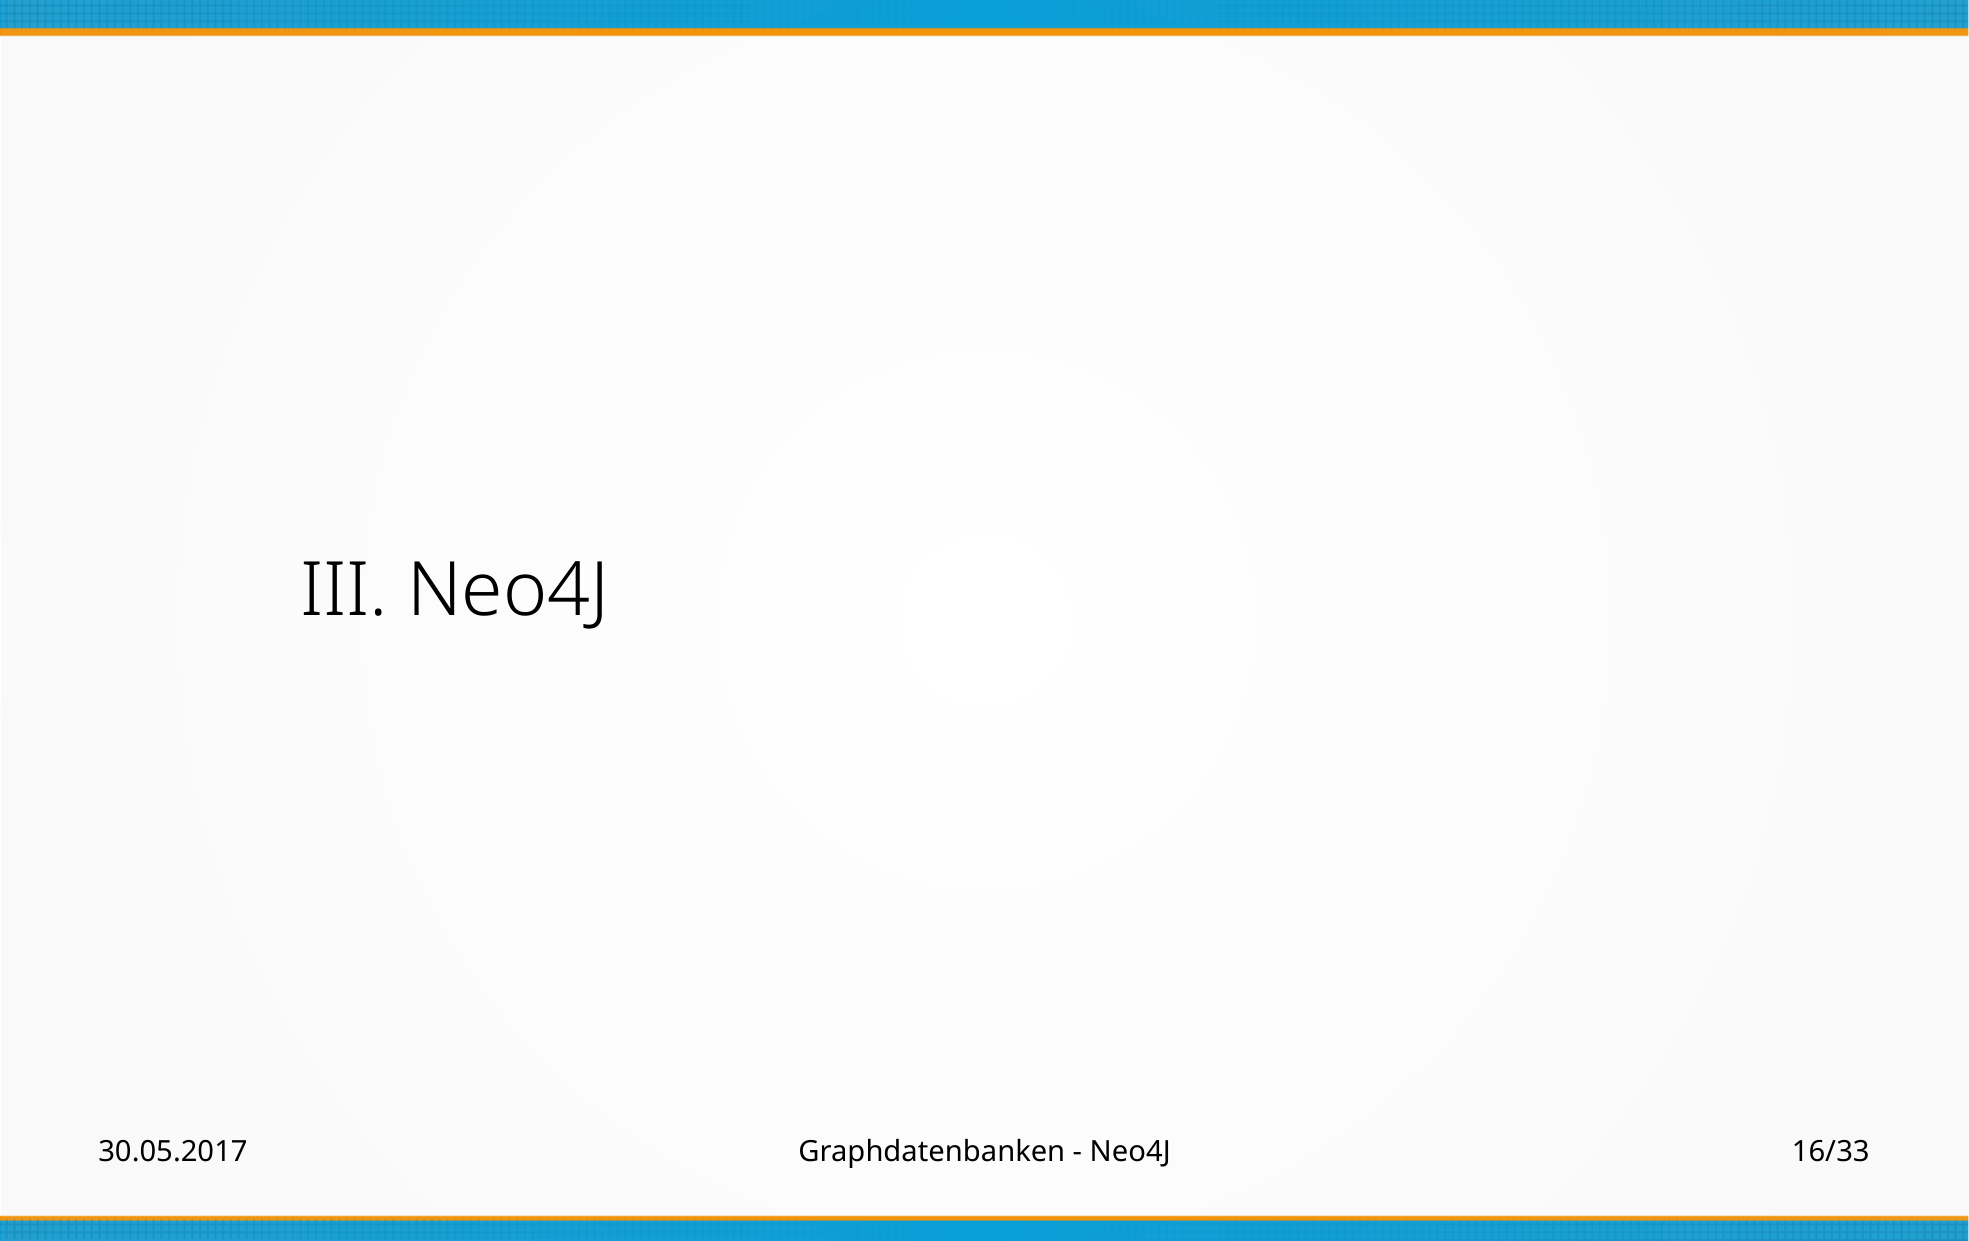

# III. Neo4J
30.05.2017
Graphdatenbanken - Neo4J
16